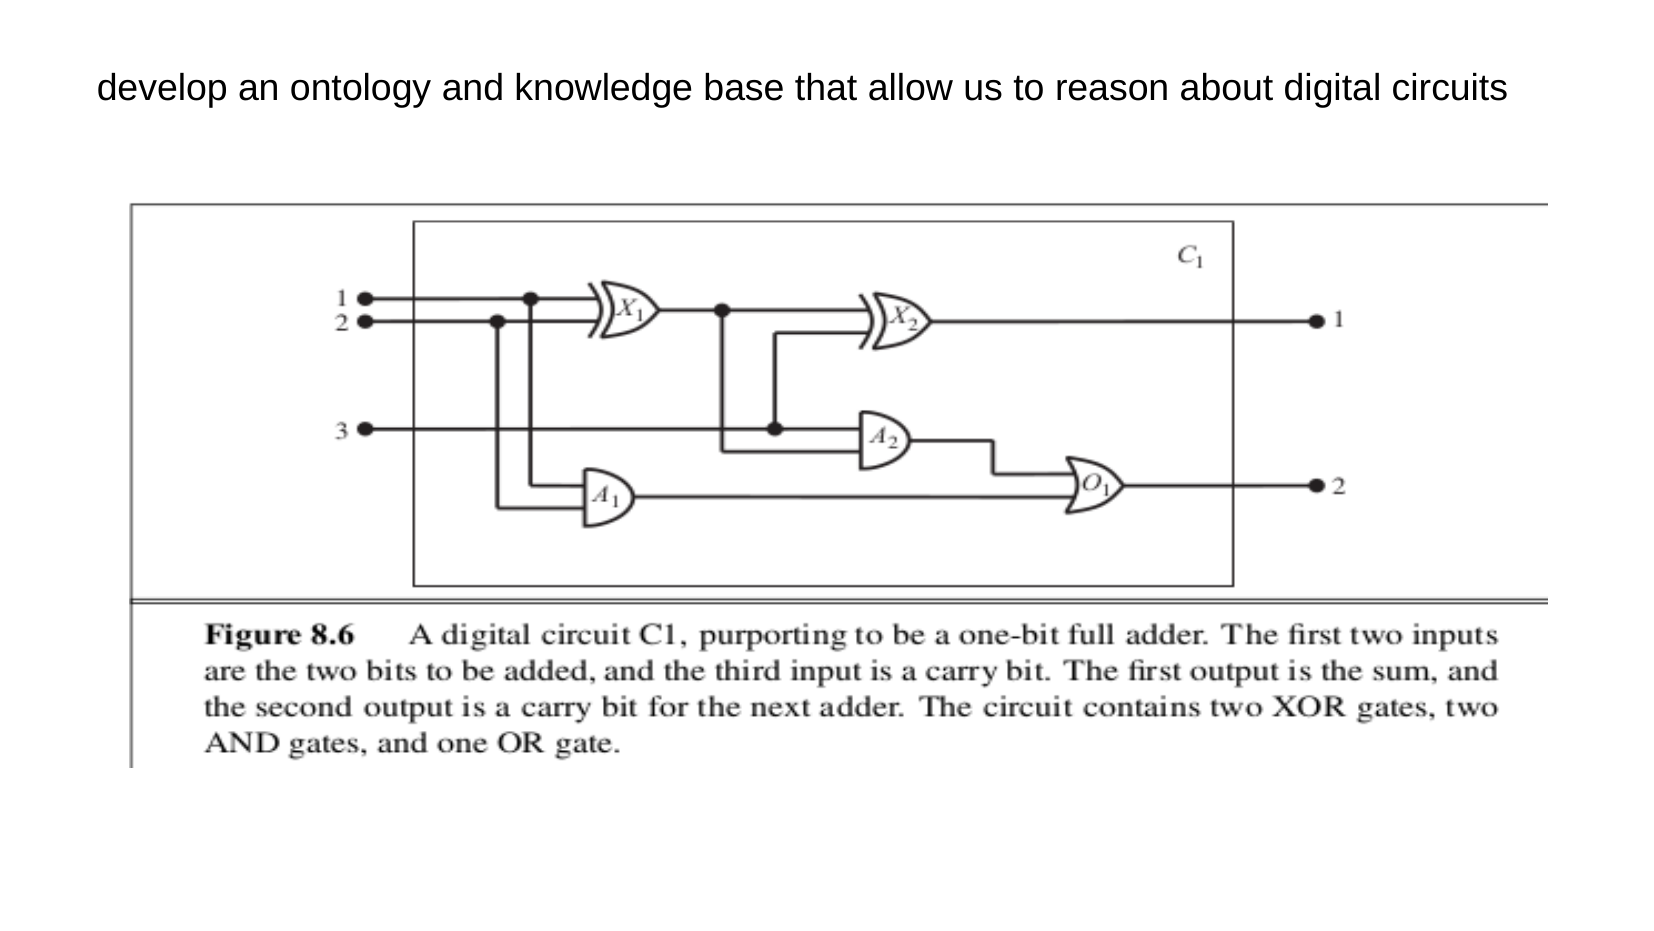

#
develop an ontology and knowledge base that allow us to reason about digital circuits